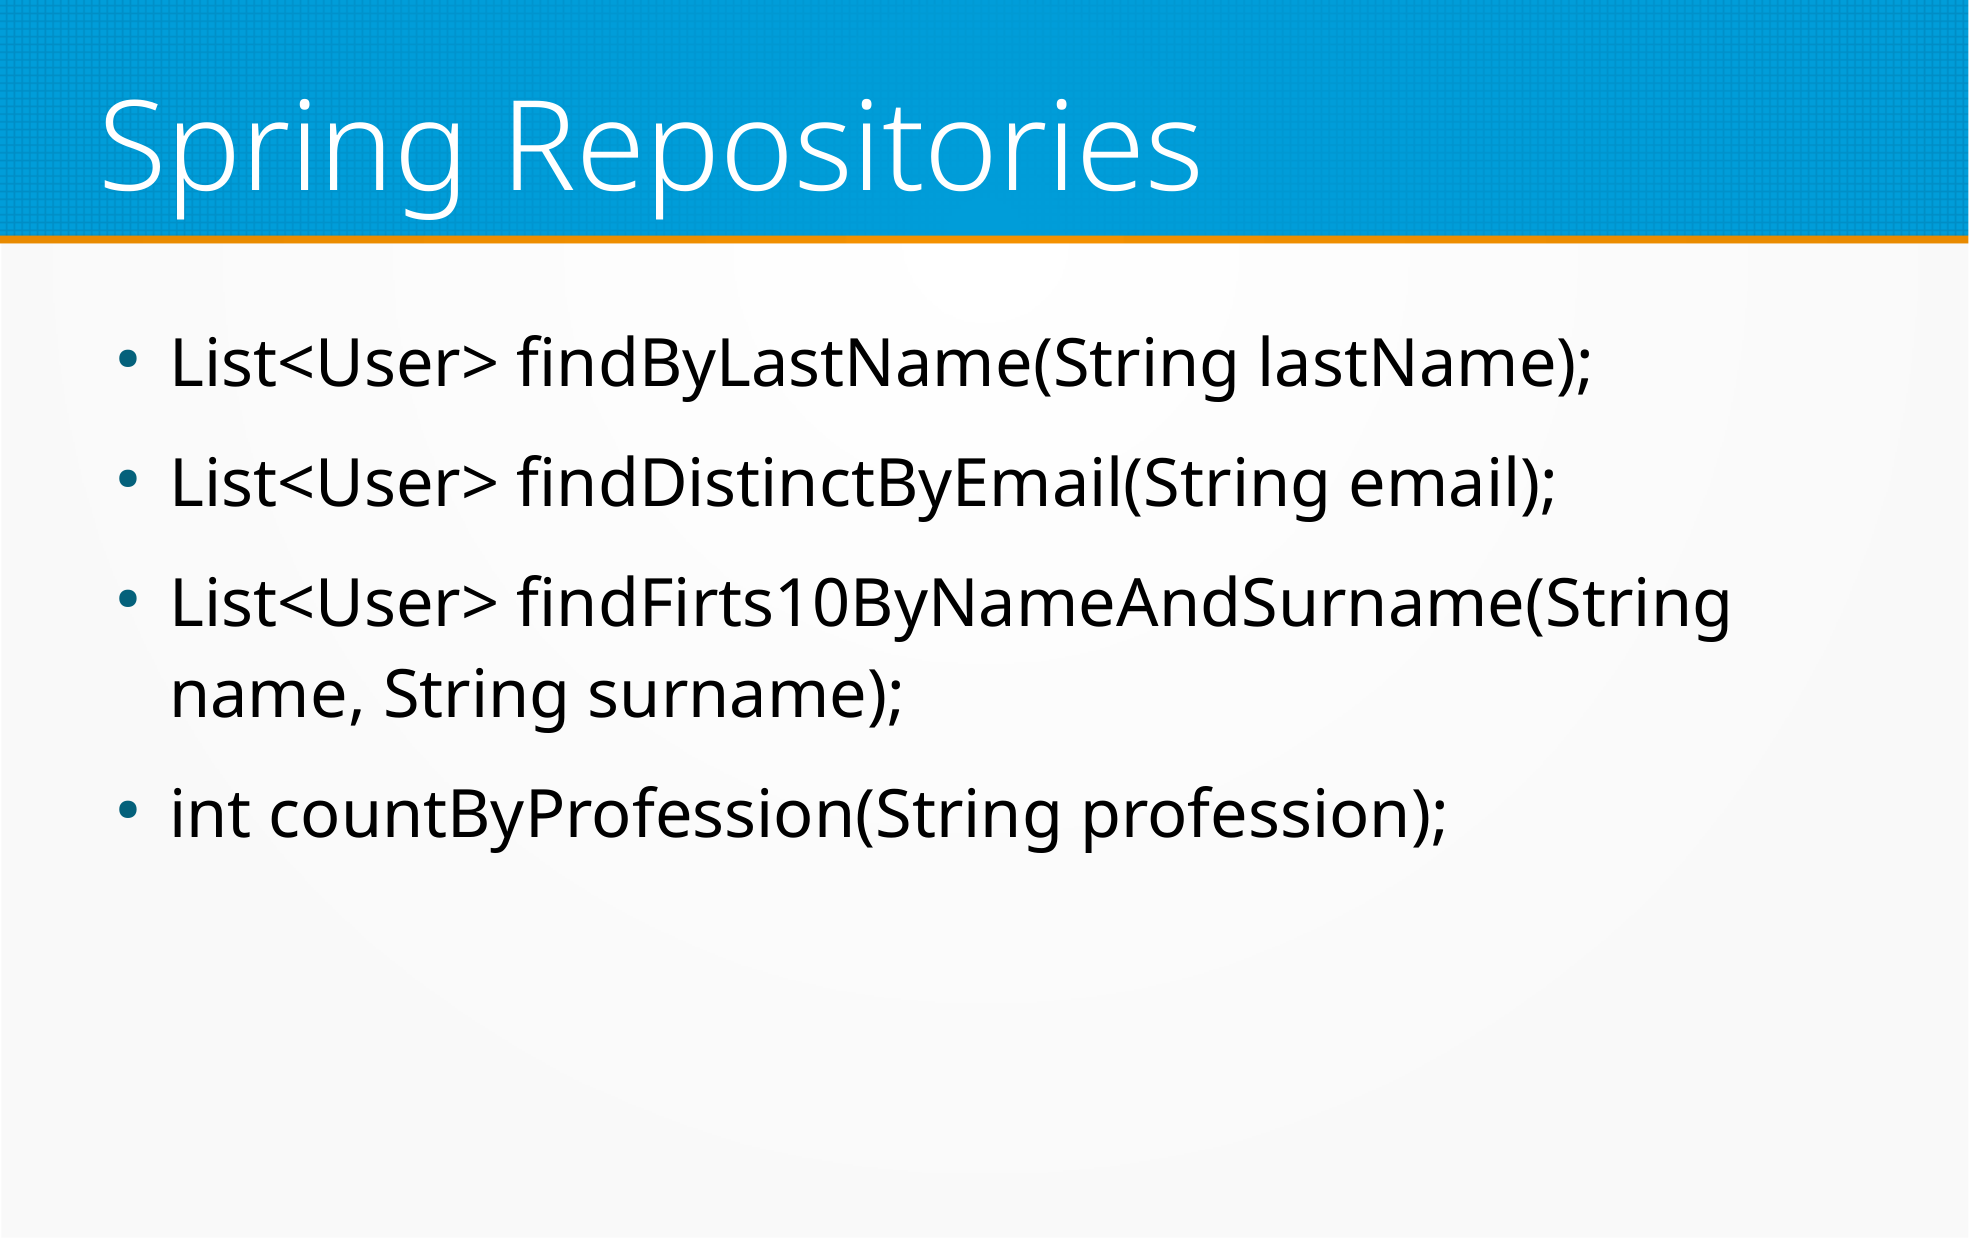

# Spring Repositories
List<User> findByLastName(String lastName);
List<User> findDistinctByEmail(String email);
List<User> findFirts10ByNameAndSurname(String name, String surname);
int countByProfession(String profession);